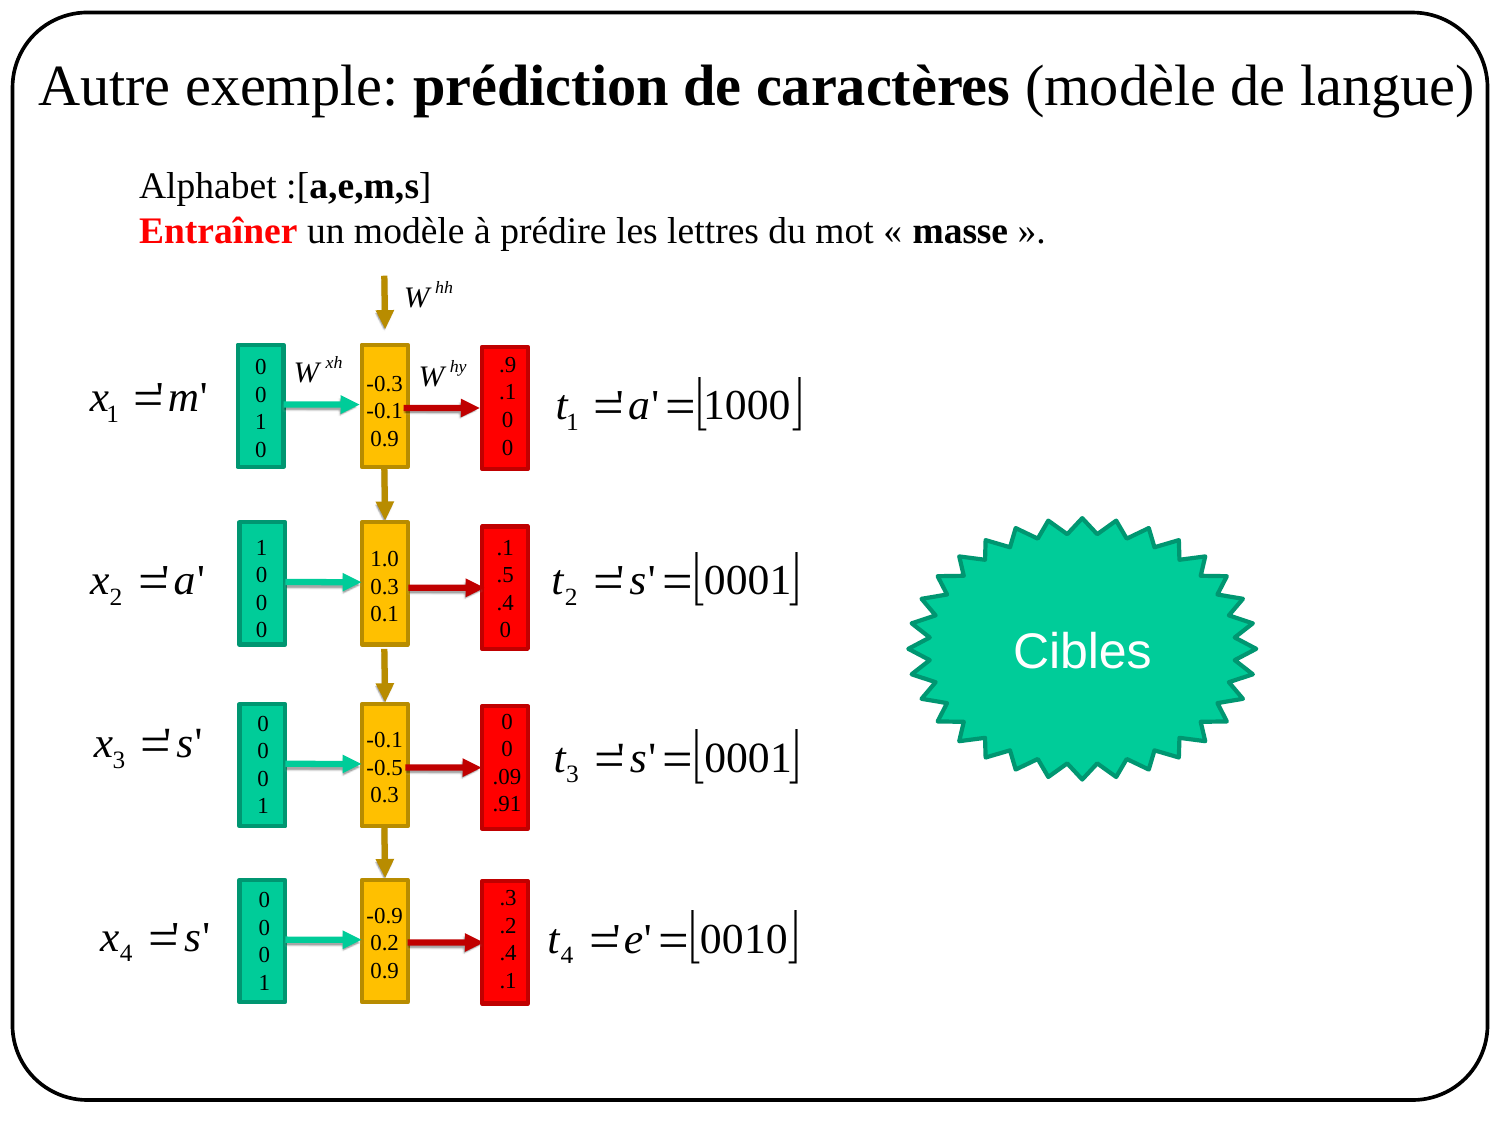

Autre exemple: prédiction de caractères (modèle de langue)
Alphabet :[a,e,m,s]
Entraîner un modèle à prédire les lettres du mot « masse ».
.9
.1
0
0
0
0
1
0
-0.3
-0.1
0.9
Cibles
1
0
0
0
.1
.5
.4
0
1.0
0.3
0.1
0
0
.09
.91
0
0
0
1
-0.1
-0.5
0.3
.3
.2
.4
.1
0
0
0
1
-0.9
0.2
0.9